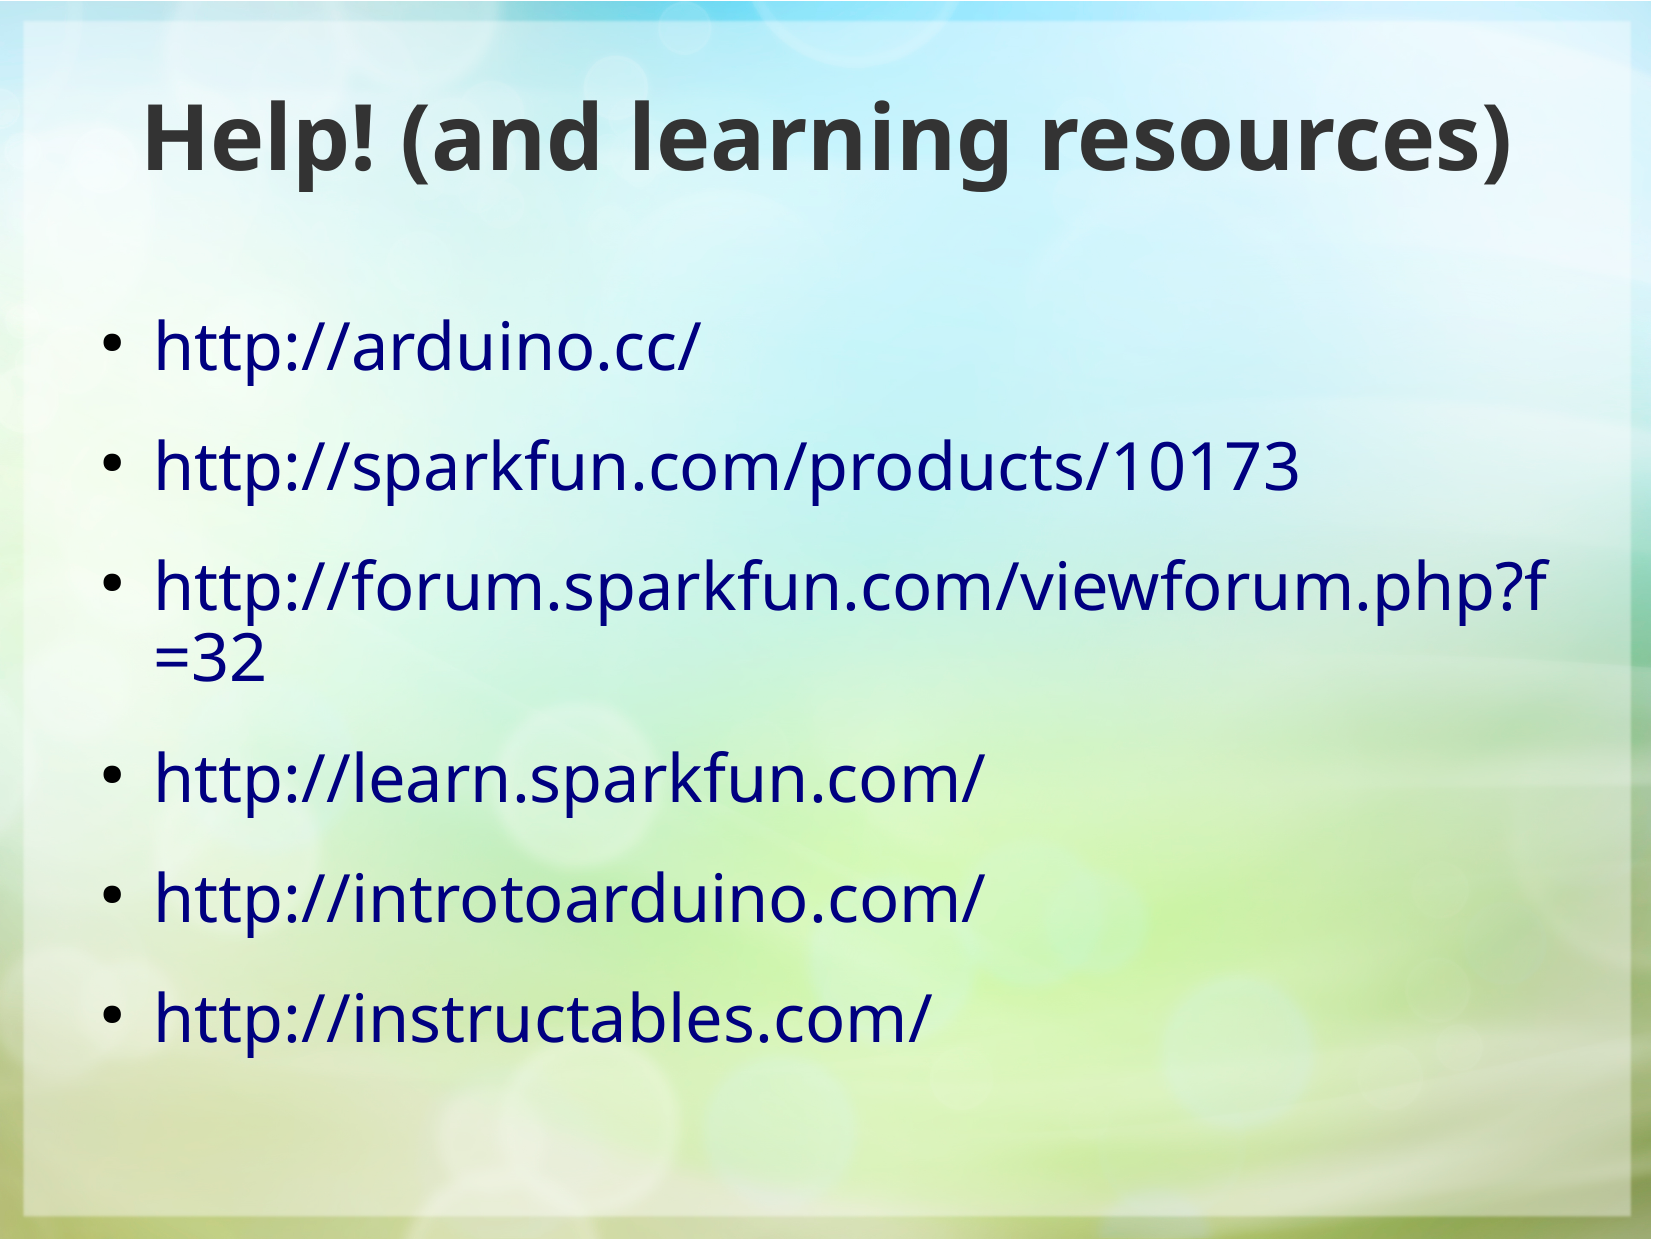

# Help! (and learning resources)
http://arduino.cc/
http://sparkfun.com/products/10173
http://forum.sparkfun.com/viewforum.php?f=32
http://learn.sparkfun.com/
http://introtoarduino.com/
http://instructables.com/